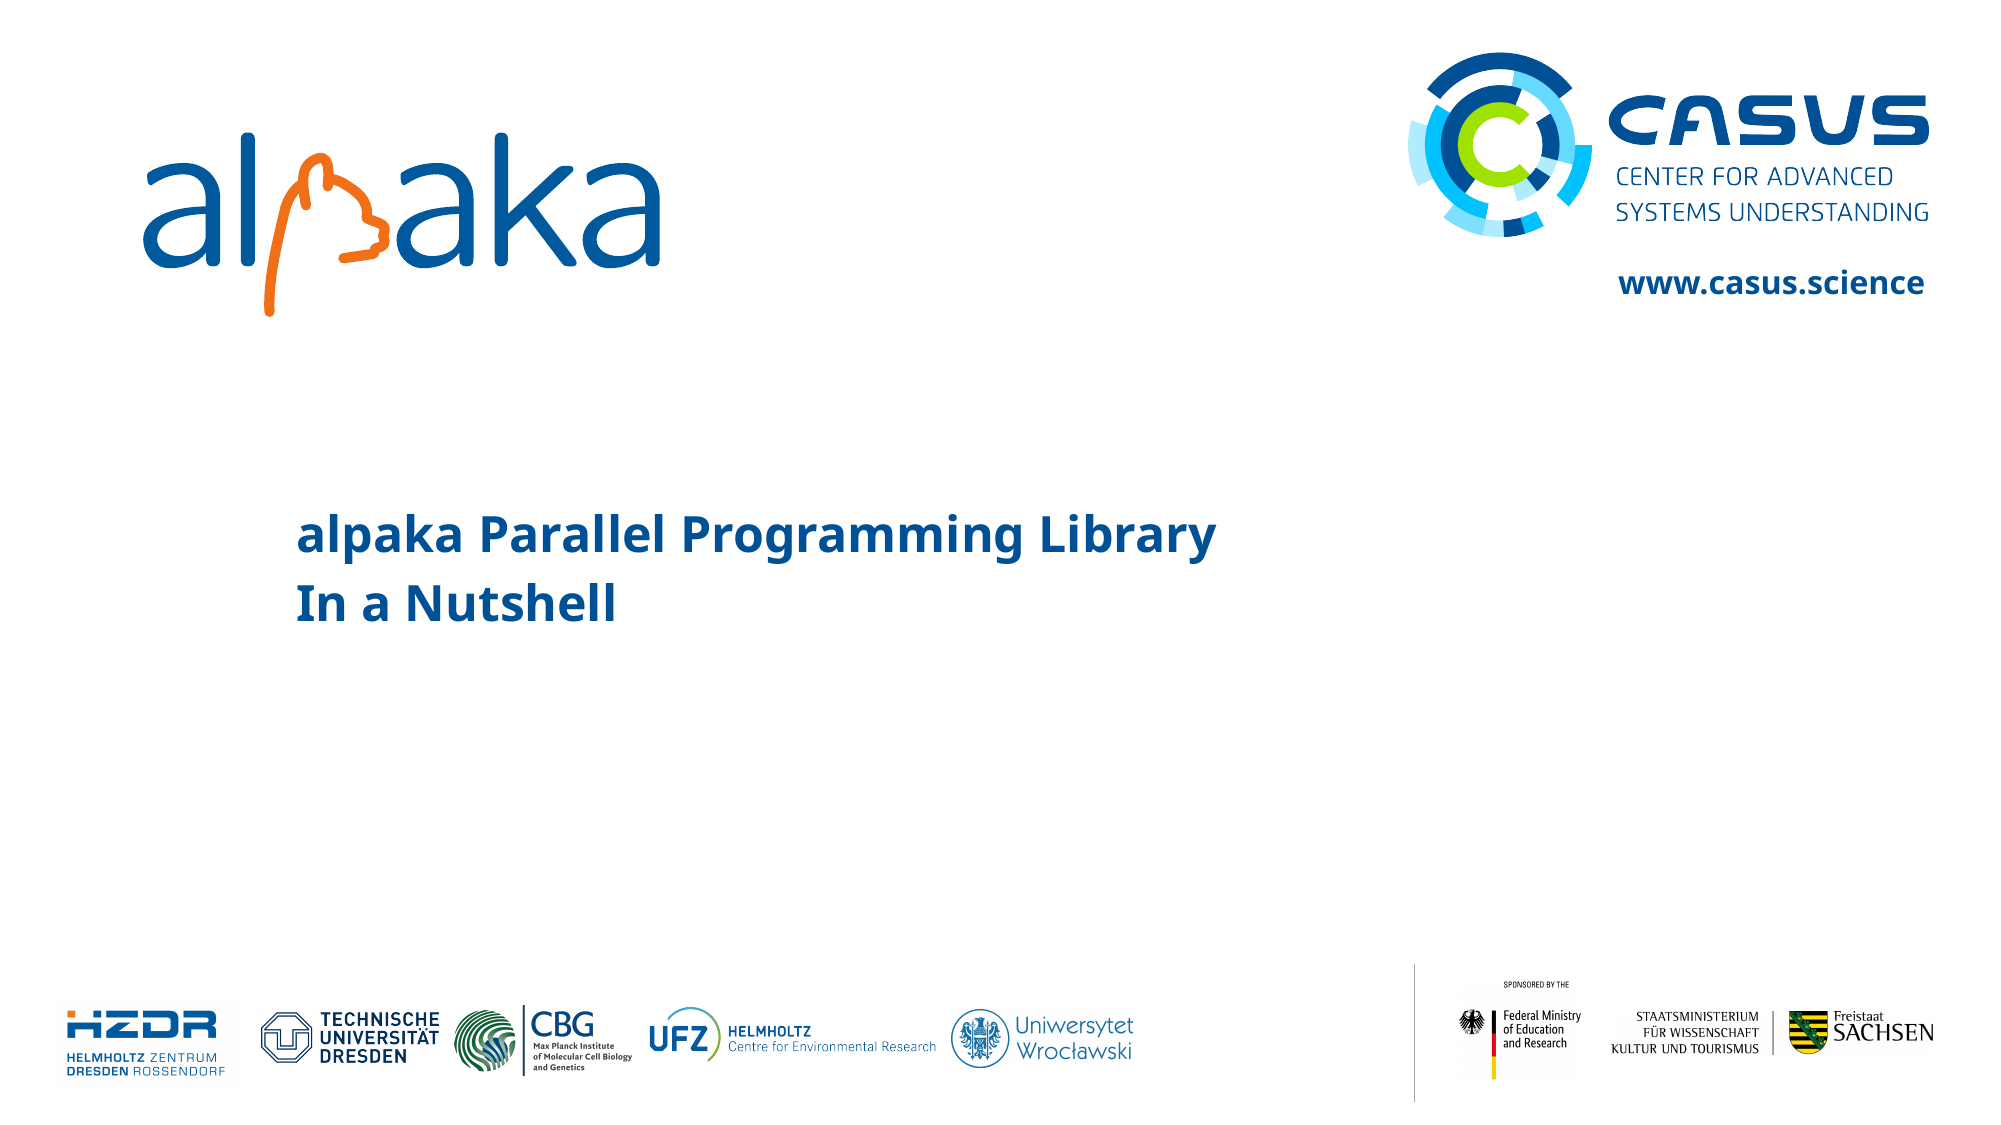

alpaka Parallel Programming Library
In a Nutshell